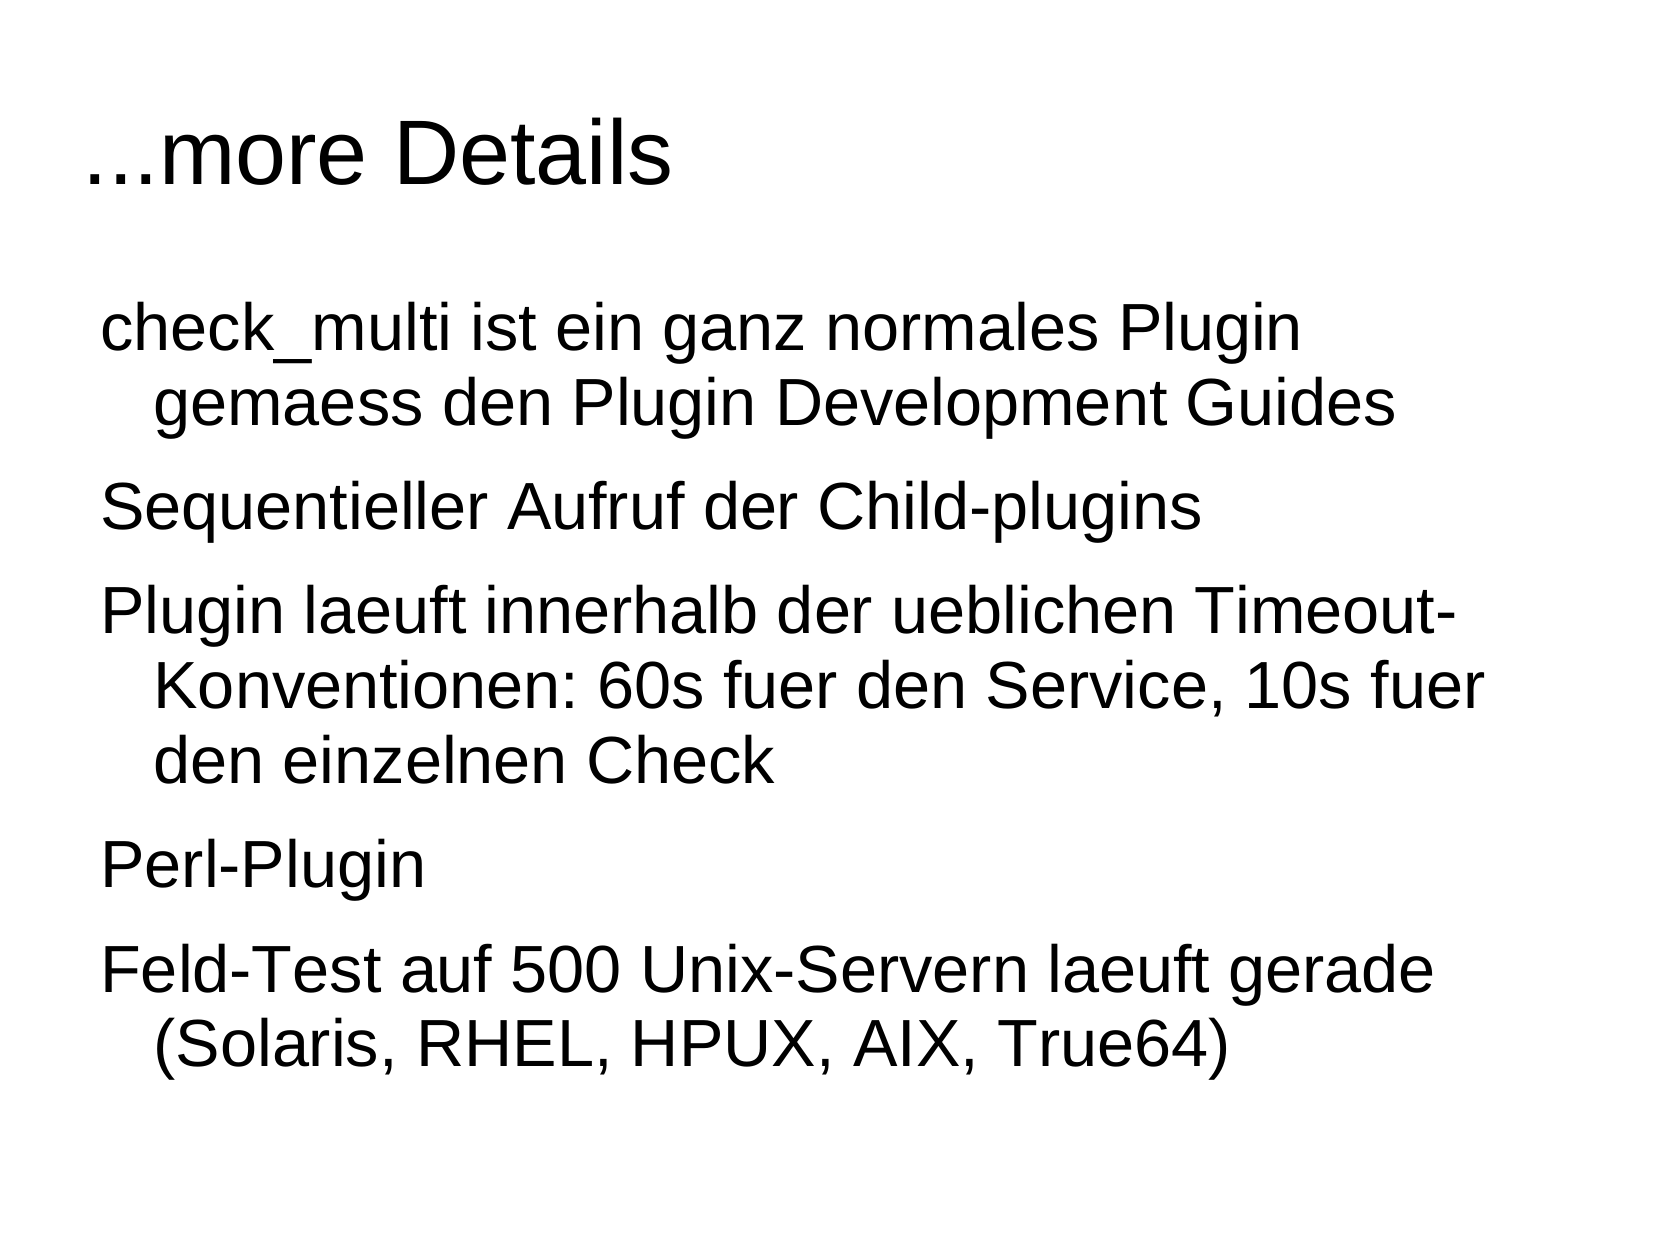

# ...more Details
check_multi ist ein ganz normales Plugin gemaess den Plugin Development Guides
Sequentieller Aufruf der Child-plugins
Plugin laeuft innerhalb der ueblichen Timeout-Konventionen: 60s fuer den Service, 10s fuer den einzelnen Check
Perl-Plugin
Feld-Test auf 500 Unix-Servern laeuft gerade
(Solaris, RHEL, HPUX, AIX, True64)